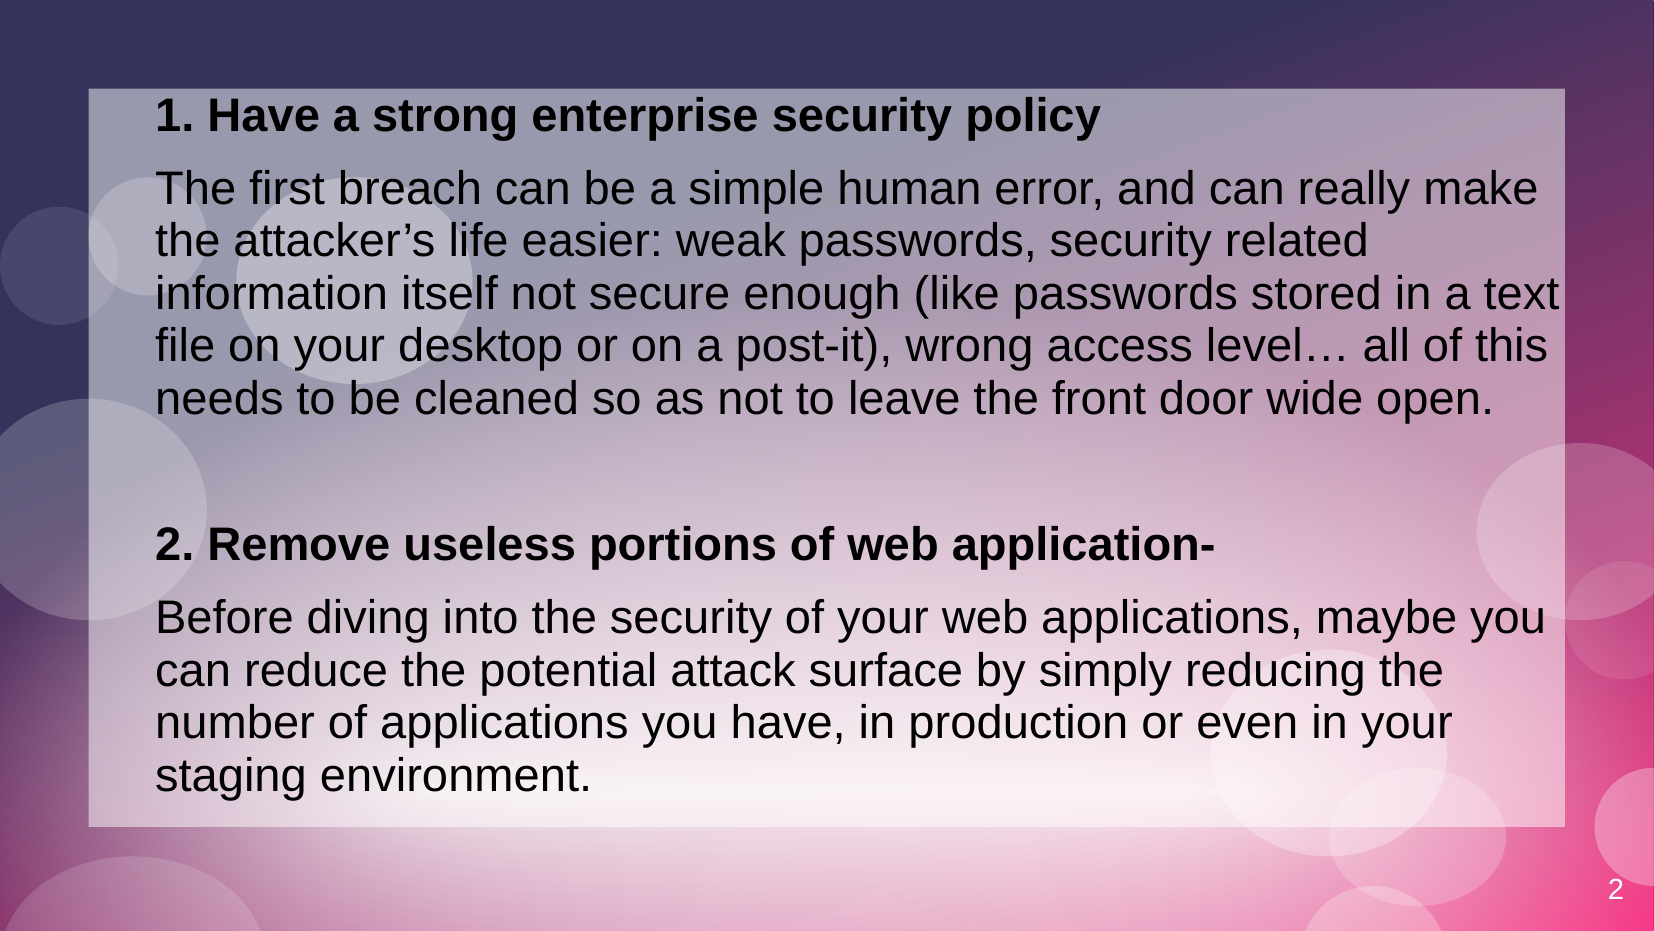

# 1. Have a strong enterprise security policy
The first breach can be a simple human error, and can really make the attacker’s life easier: weak passwords, security related information itself not secure enough (like passwords stored in a text file on your desktop or on a post-it), wrong access level… all of this needs to be cleaned so as not to leave the front door wide open.
2. Remove useless portions of web application-
Before diving into the security of your web applications, maybe you can reduce the potential attack surface by simply reducing the number of applications you have, in production or even in your staging environment.